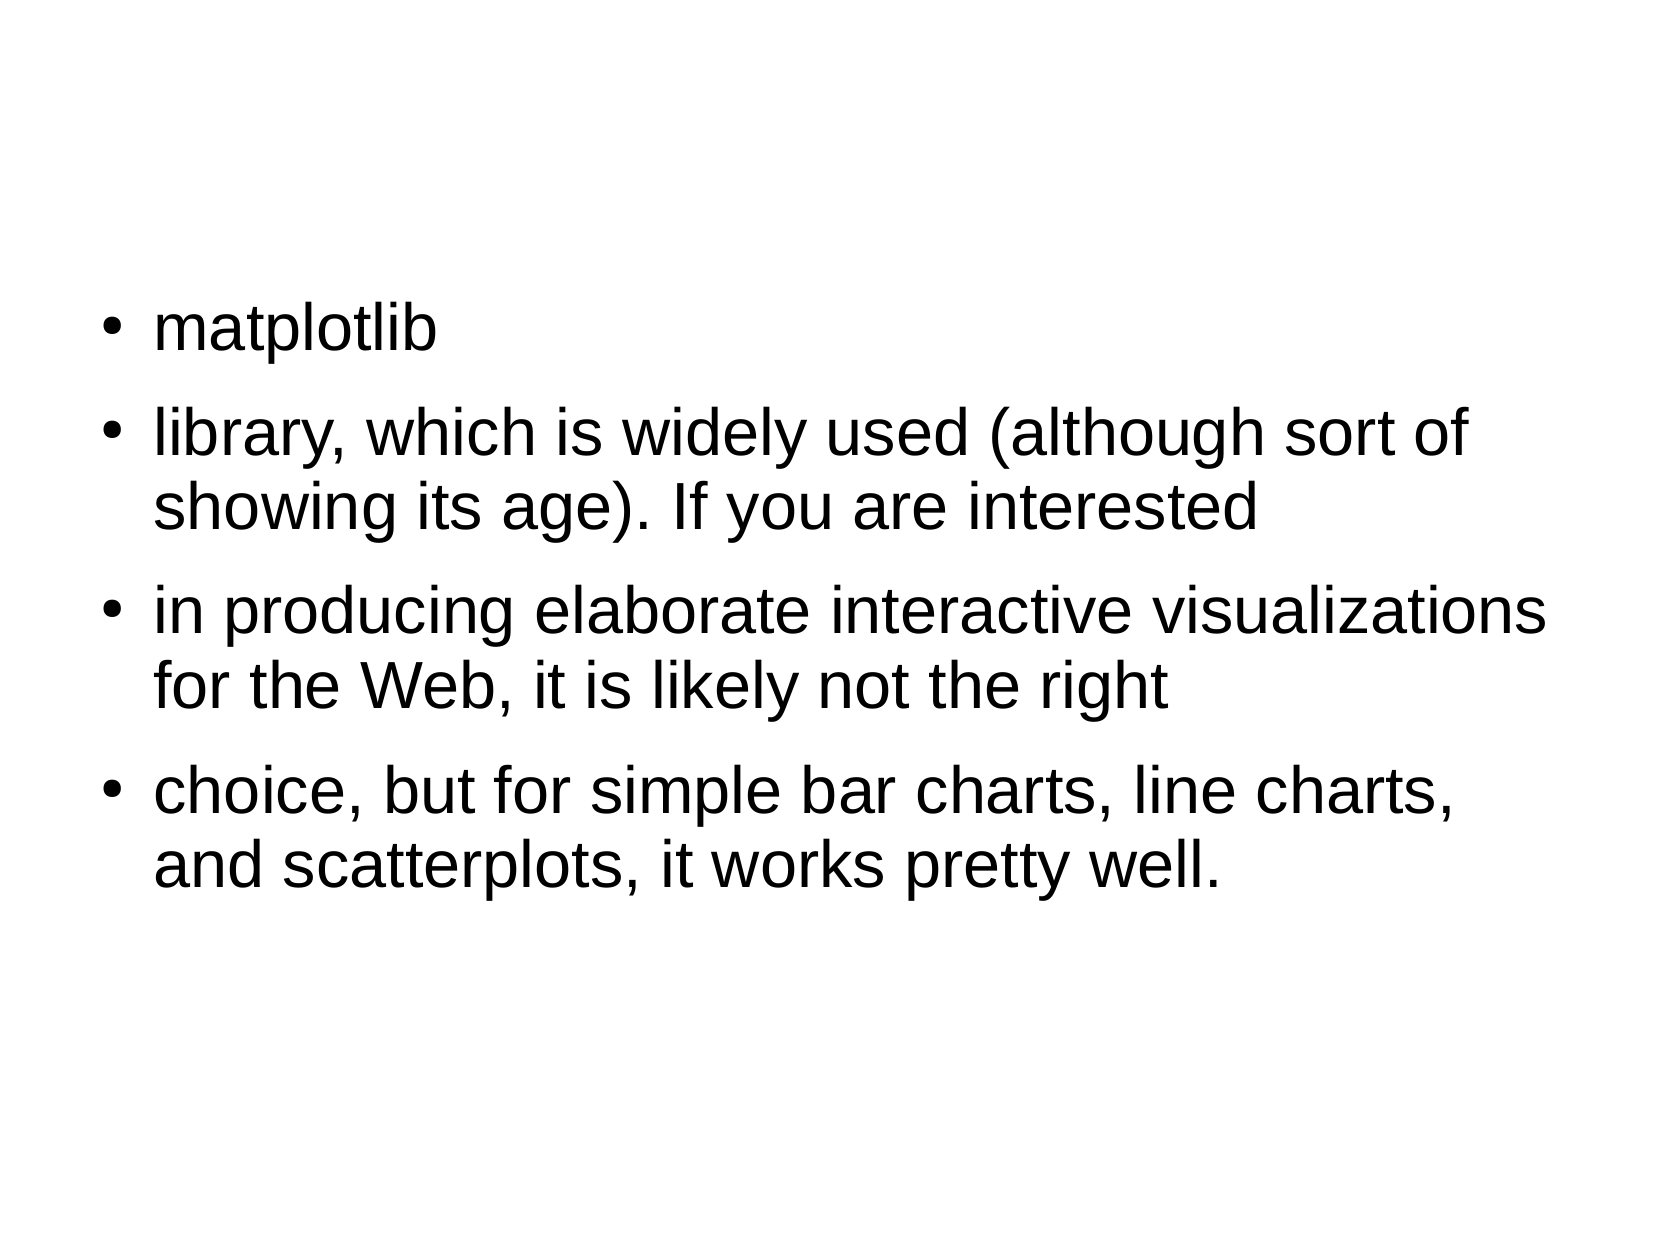

#
matplotlib
library, which is widely used (although sort of showing its age). If you are interested
in producing elaborate interactive visualizations for the Web, it is likely not the right
choice, but for simple bar charts, line charts, and scatterplots, it works pretty well.